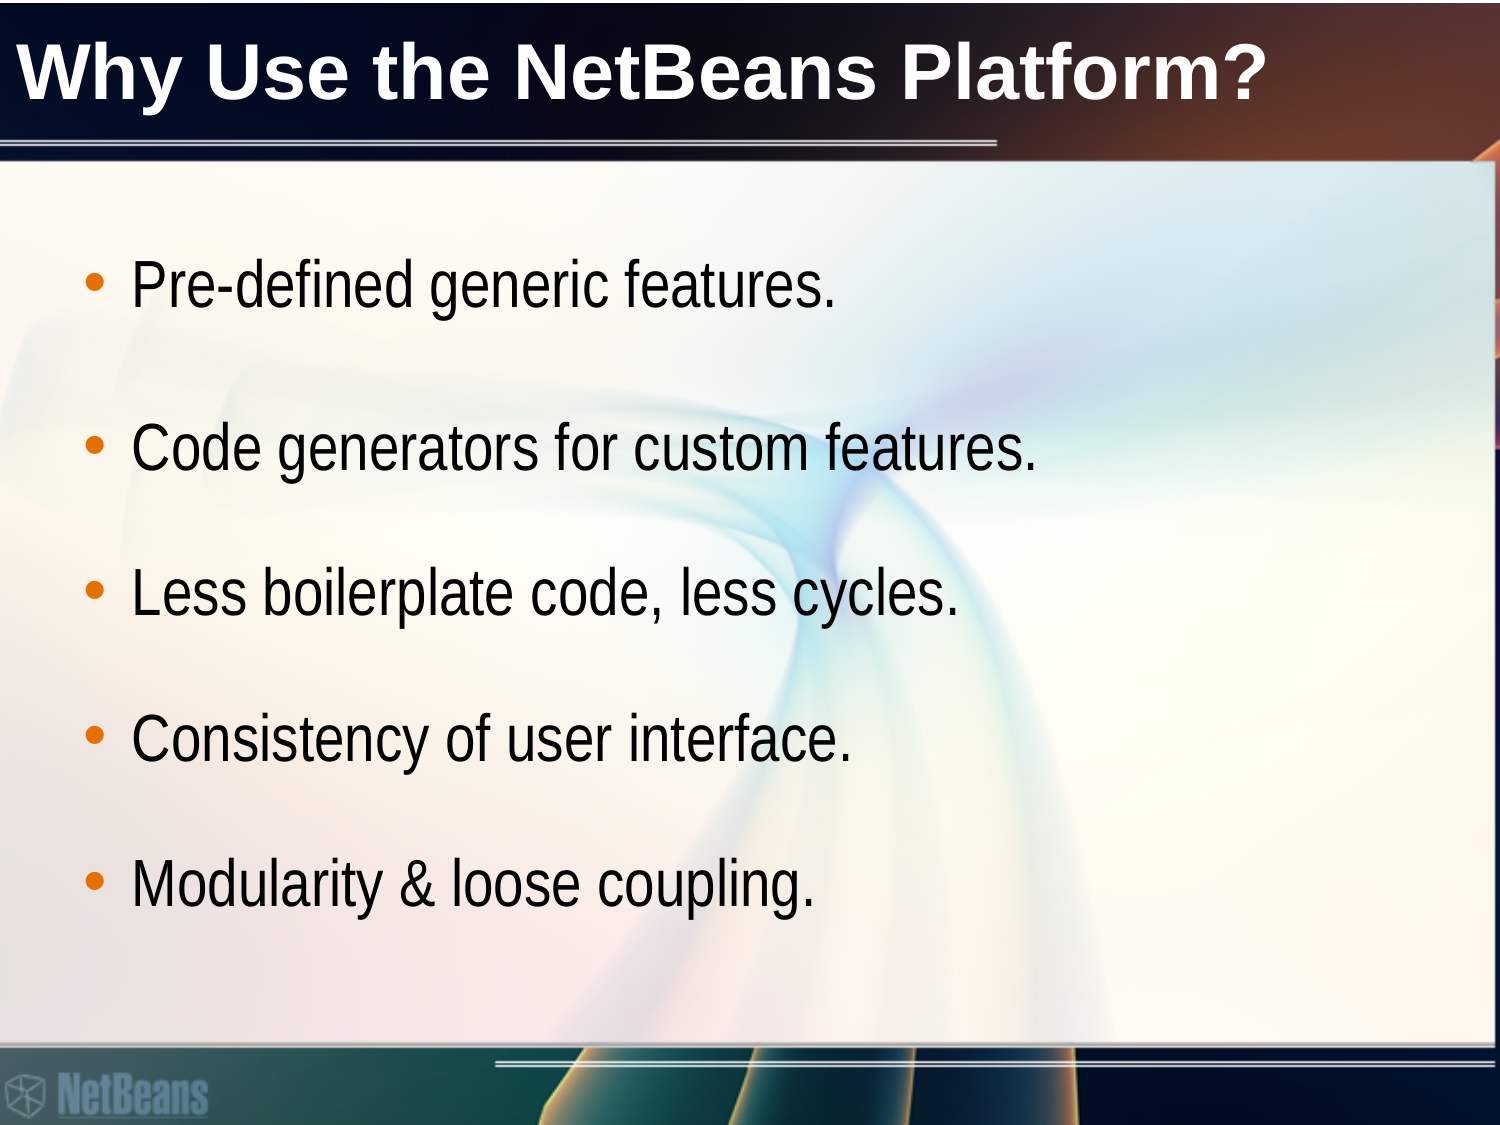

# Why Use the NetBeans Platform?
Pre-defined generic features.
Code generators for custom features.
Less boilerplate code, less cycles.
Consistency of user interface.
Modularity & loose coupling.